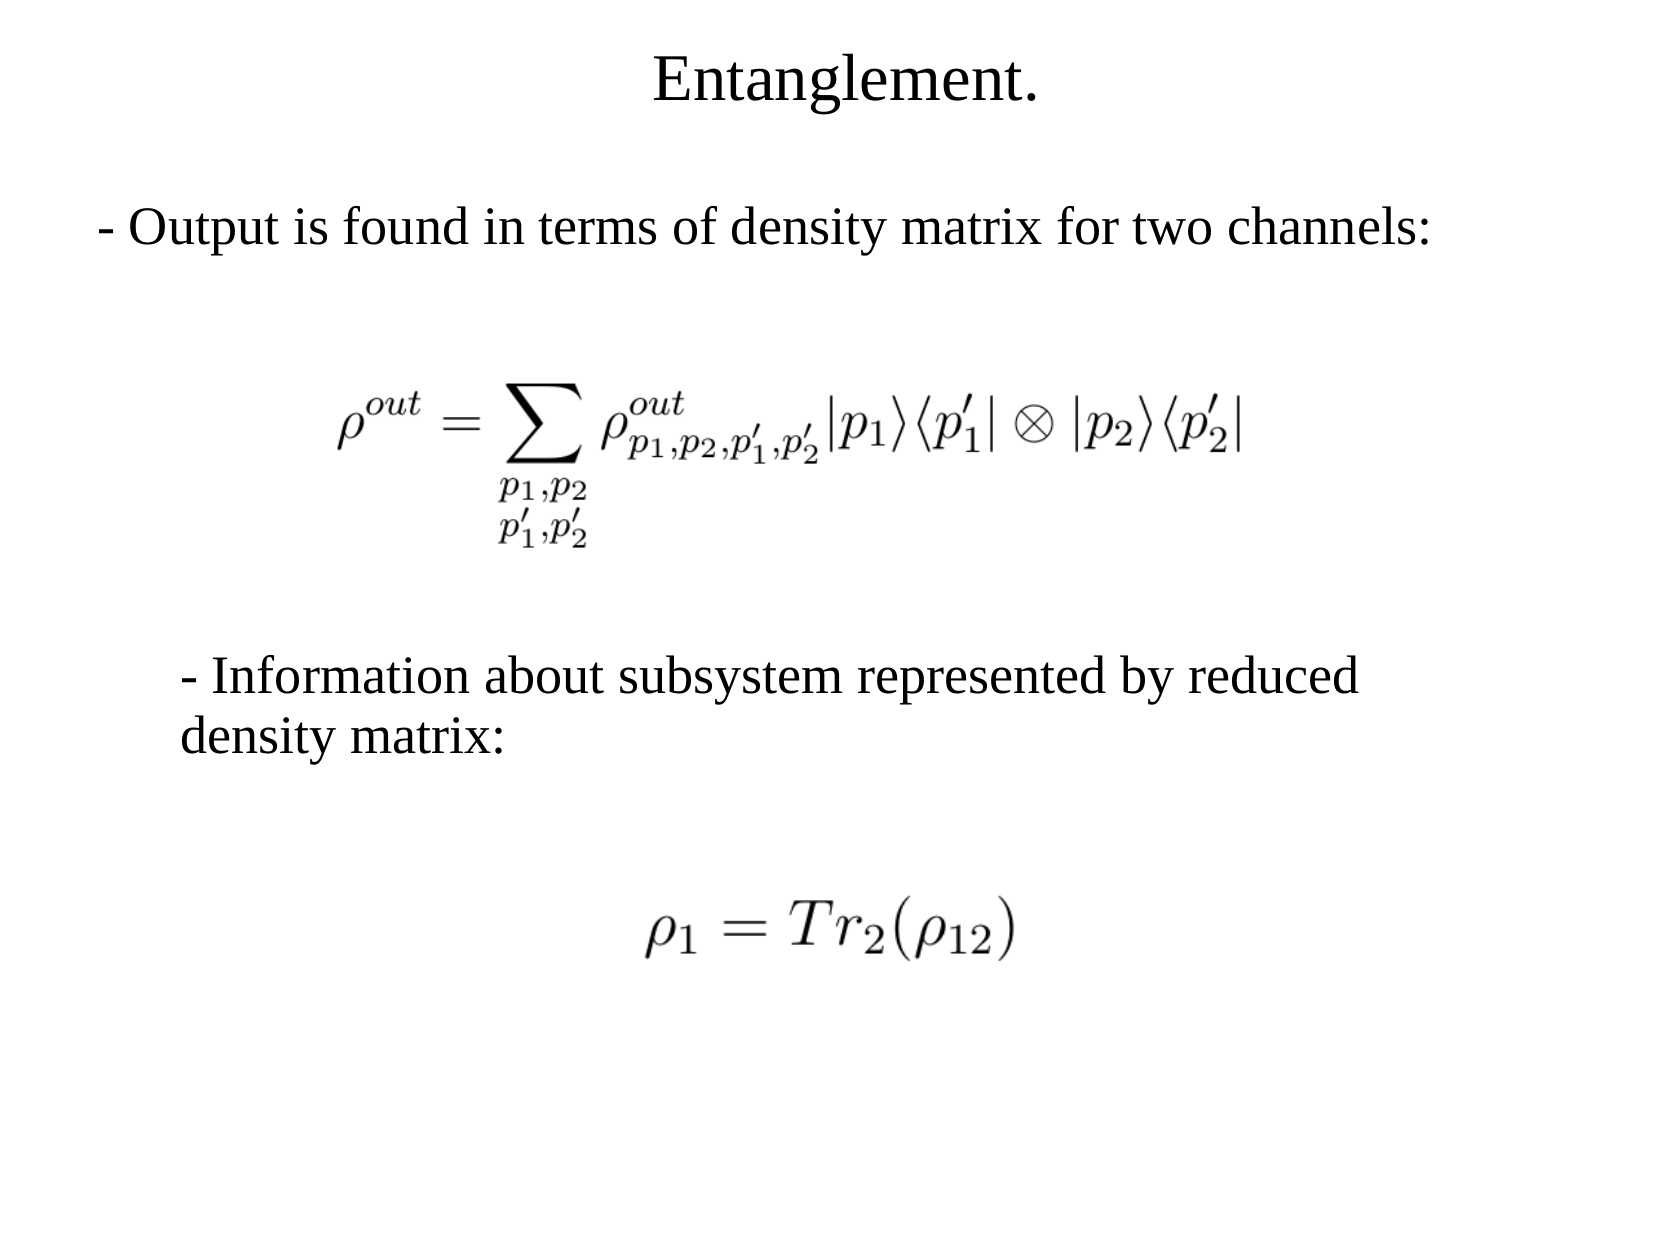

Entanglement.
- Output is found in terms of density matrix for two channels:
- Information about subsystem represented by reduced density matrix: